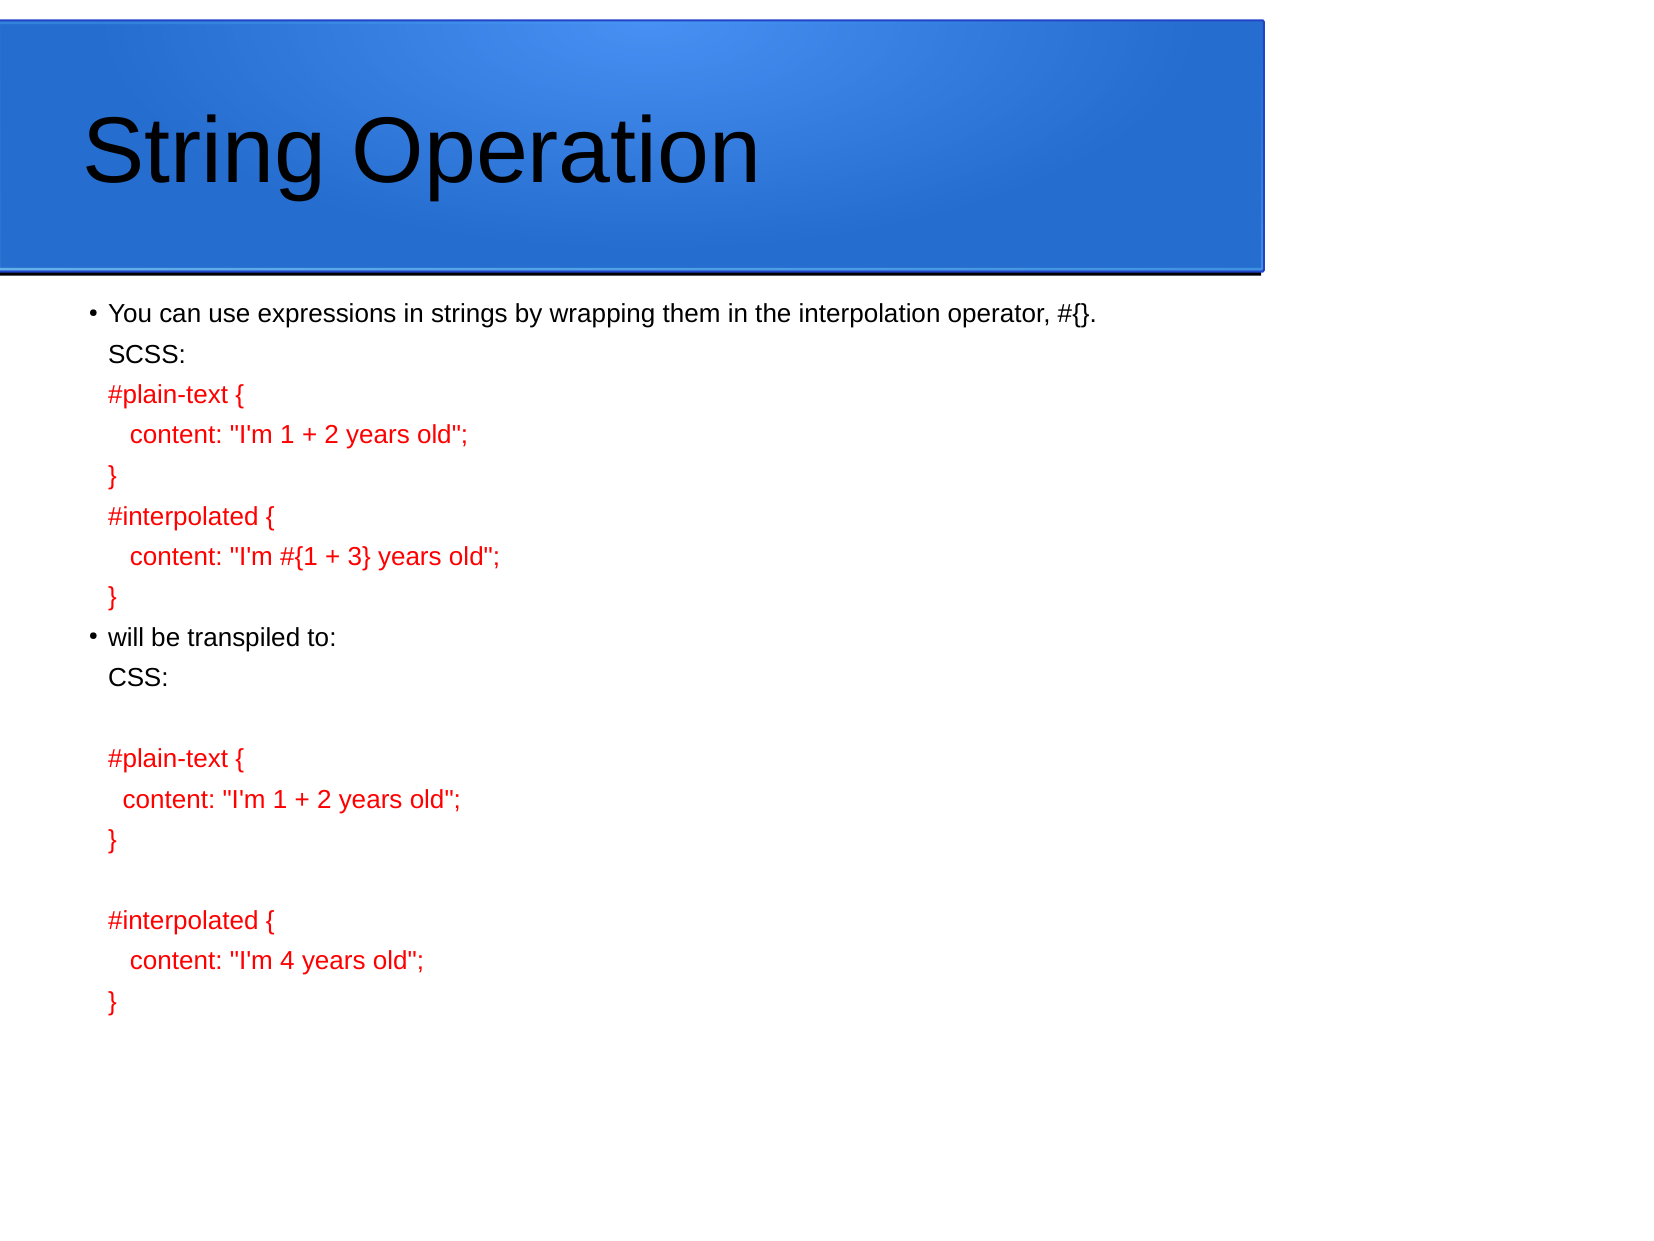

# String Operation
You can use expressions in strings by wrapping them in the interpolation operator, #{}.
SCSS:
#plain-text {
 content: "I'm 1 + 2 years old";
}
#interpolated {
 content: "I'm #{1 + 3} years old";
}
will be transpiled to:
CSS:
#plain-text {
 content: "I'm 1 + 2 years old";
}
#interpolated {
 content: "I'm 4 years old";
}